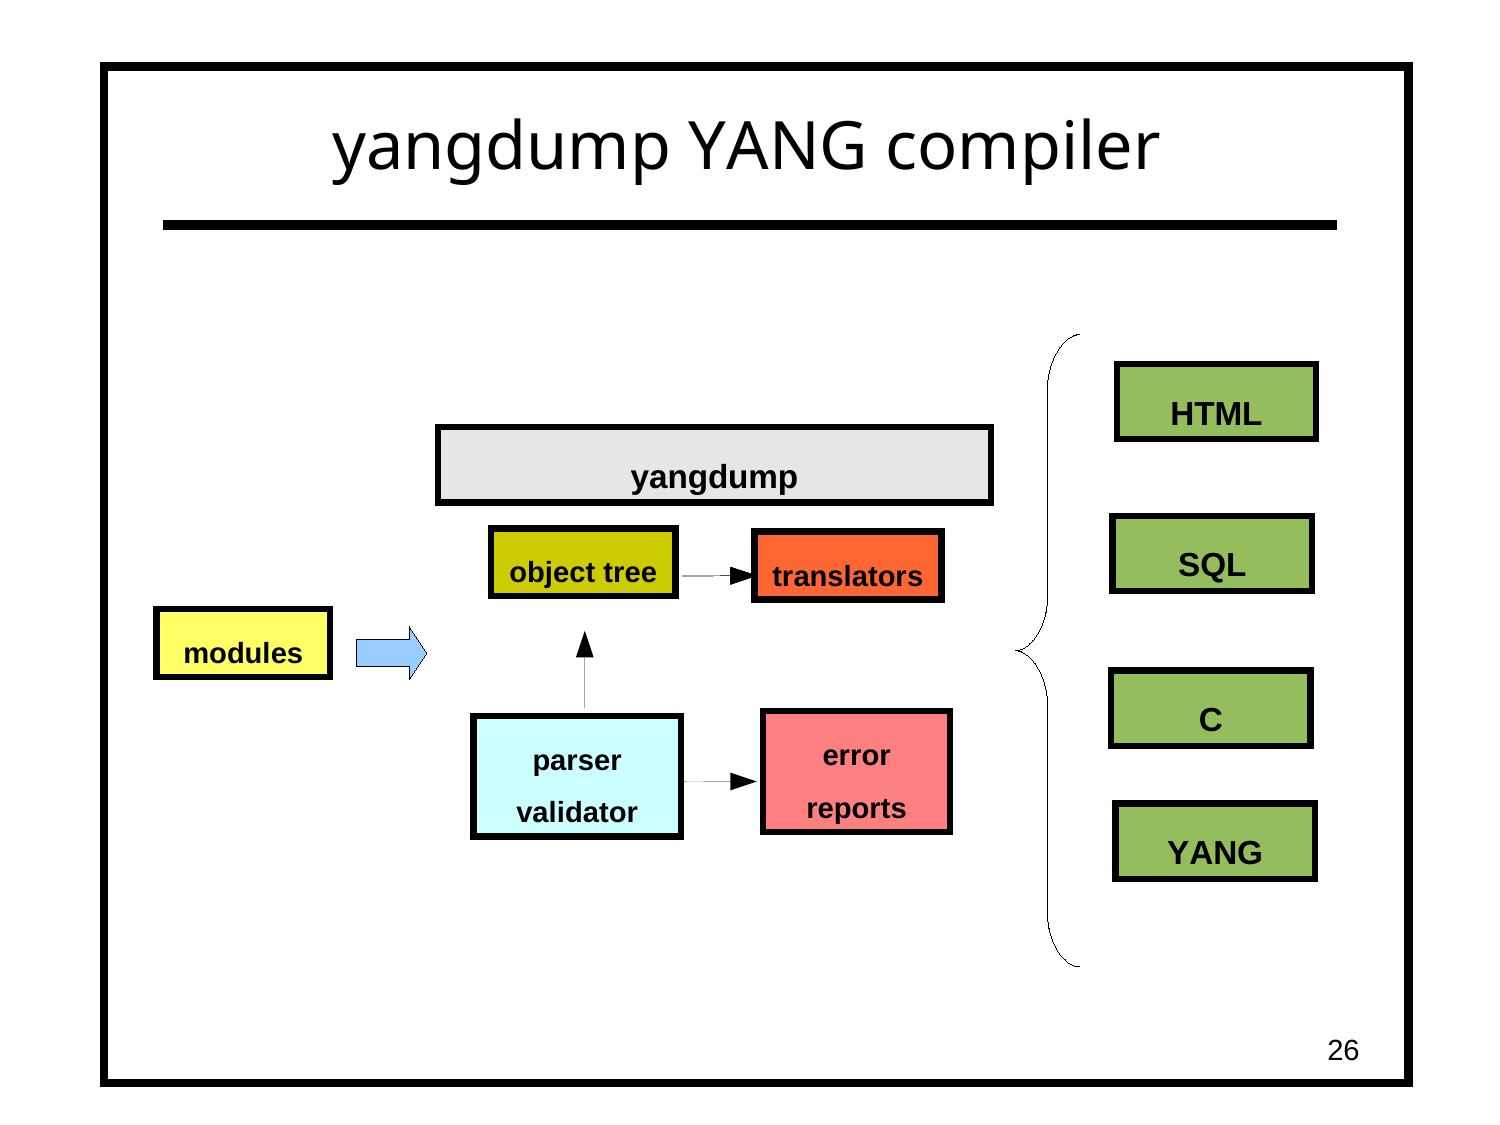

# yangdump YANG compiler
HTML
yangdump
SQL
object tree
translators
modules
XSD
C
error
reports
parser
validator
YANG
26